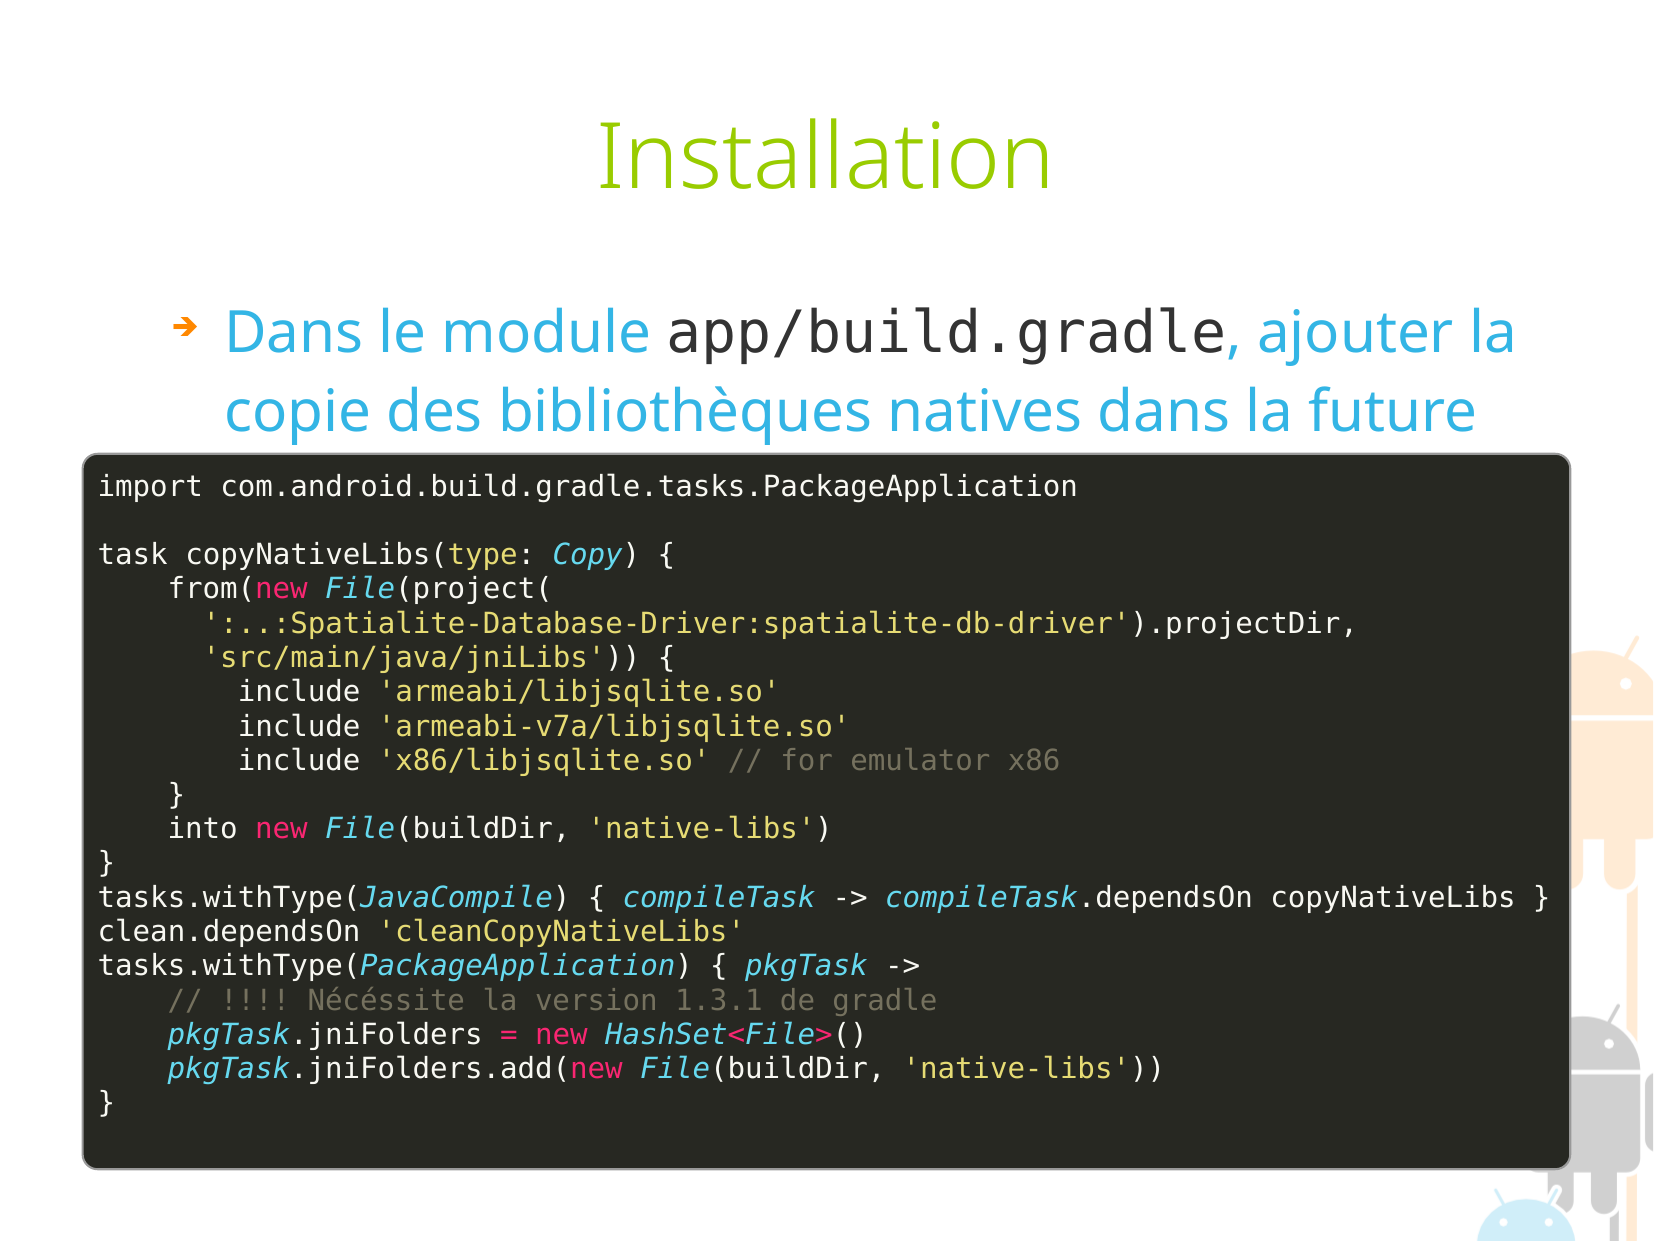

# Installation
Dans le module app/build.gradle, ajouter la copie des bibliothèques natives dans la future apk
import com.android.build.gradle.tasks.PackageApplication
task copyNativeLibs(type: Copy) {
 from(new File(project(
 ':..:Spatialite-Database-Driver:spatialite-db-driver').projectDir,
 'src/main/java/jniLibs')) {
 include 'armeabi/libjsqlite.so'
 include 'armeabi-v7a/libjsqlite.so'
 include 'x86/libjsqlite.so' // for emulator x86
 }
 into new File(buildDir, 'native-libs')
}
tasks.withType(JavaCompile) { compileTask -> compileTask.dependsOn copyNativeLibs }
clean.dependsOn 'cleanCopyNativeLibs'
tasks.withType(PackageApplication) { pkgTask ->
 // !!!! Nécéssite la version 1.3.1 de gradle
 pkgTask.jniFolders = new HashSet<File>()
 pkgTask.jniFolders.add(new File(buildDir, 'native-libs'))
}
session fev 2016
Yann Caron (c) 2016
12